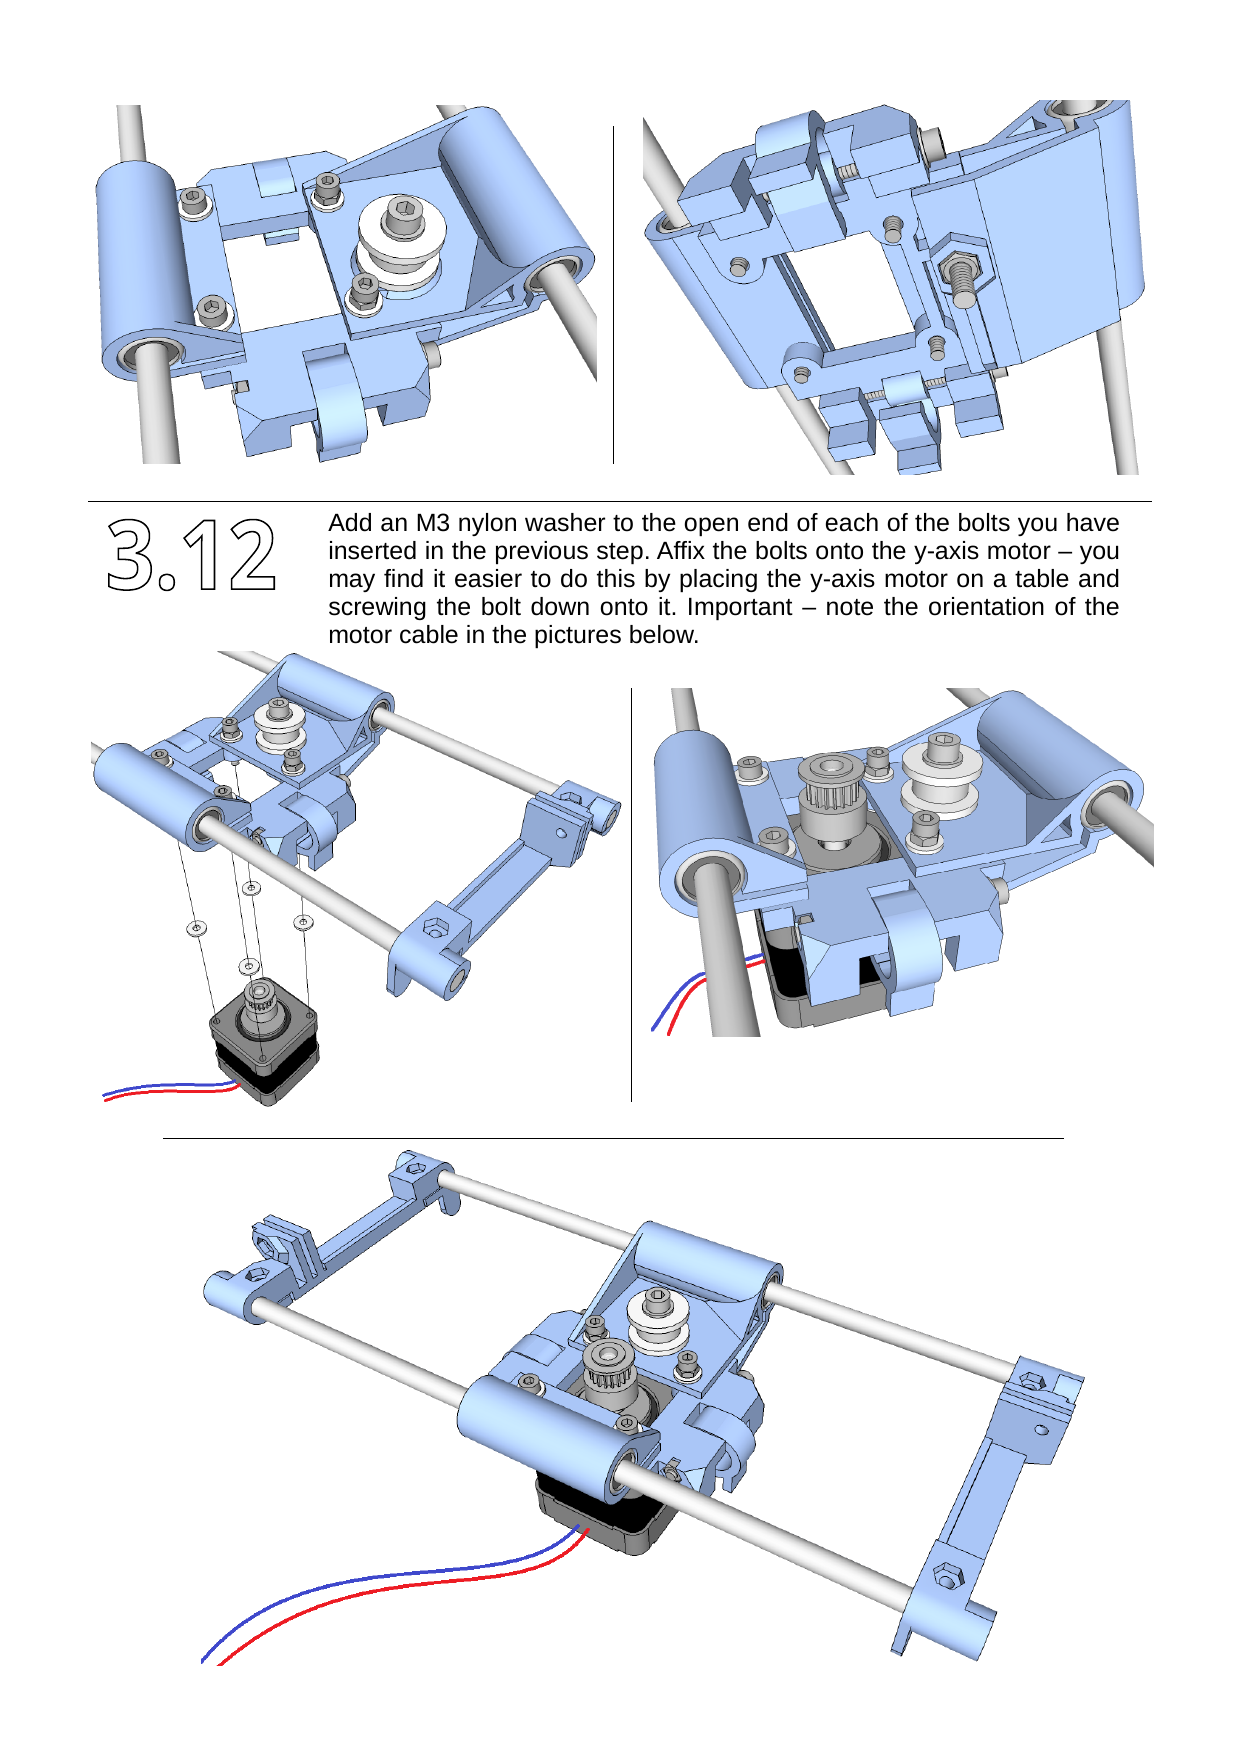

Add an M3 nylon washer to the open end of each of the bolts you have inserted in the previous step. Affix the bolts onto the y-axis motor – you may find it easier to do this by placing the y-axis motor on a table and screwing the bolt down onto it. Important – note the orientation of the motor cable in the pictures below.
3.12